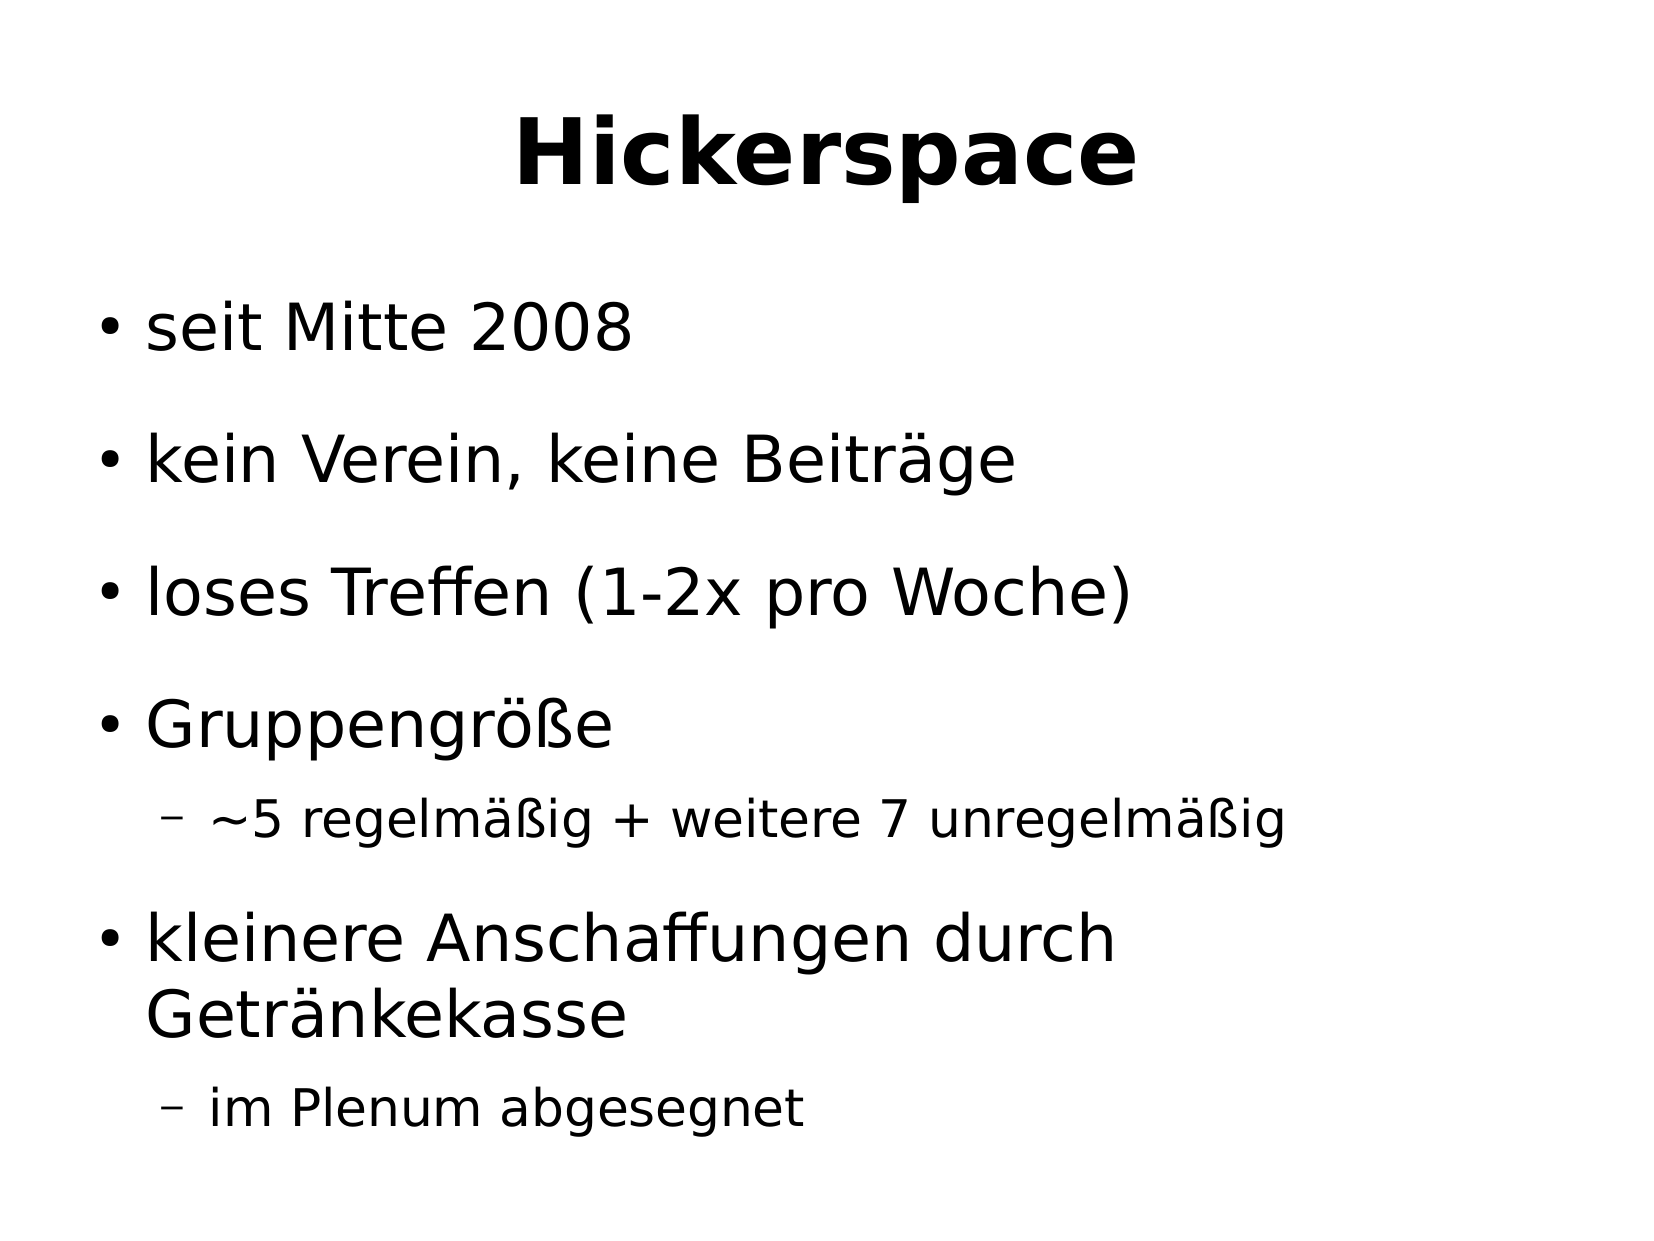

# Hickerspace
seit Mitte 2008
kein Verein, keine Beiträge
loses Treffen (1-2x pro Woche)
Gruppengröße
~5 regelmäßig + weitere 7 unregelmäßig
kleinere Anschaffungen durch Getränkekasse
im Plenum abgesegnet